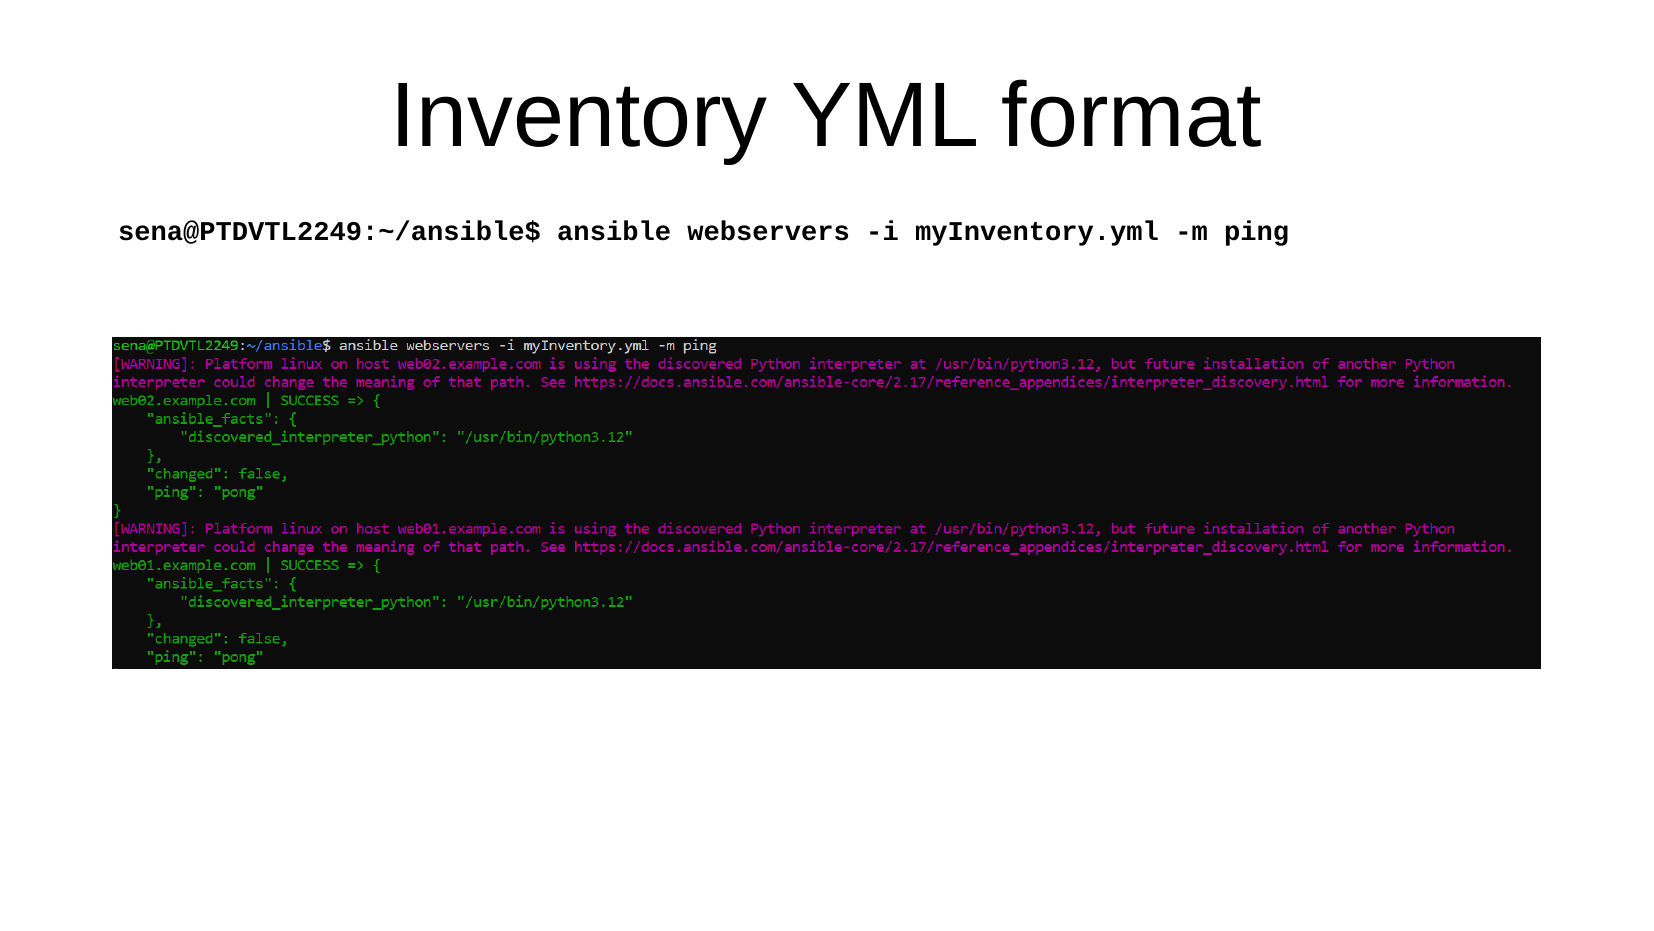

# Inventory YML format
sena@PTDVTL2249:~/ansible$ ansible webservers -i myInventory.yml -m ping